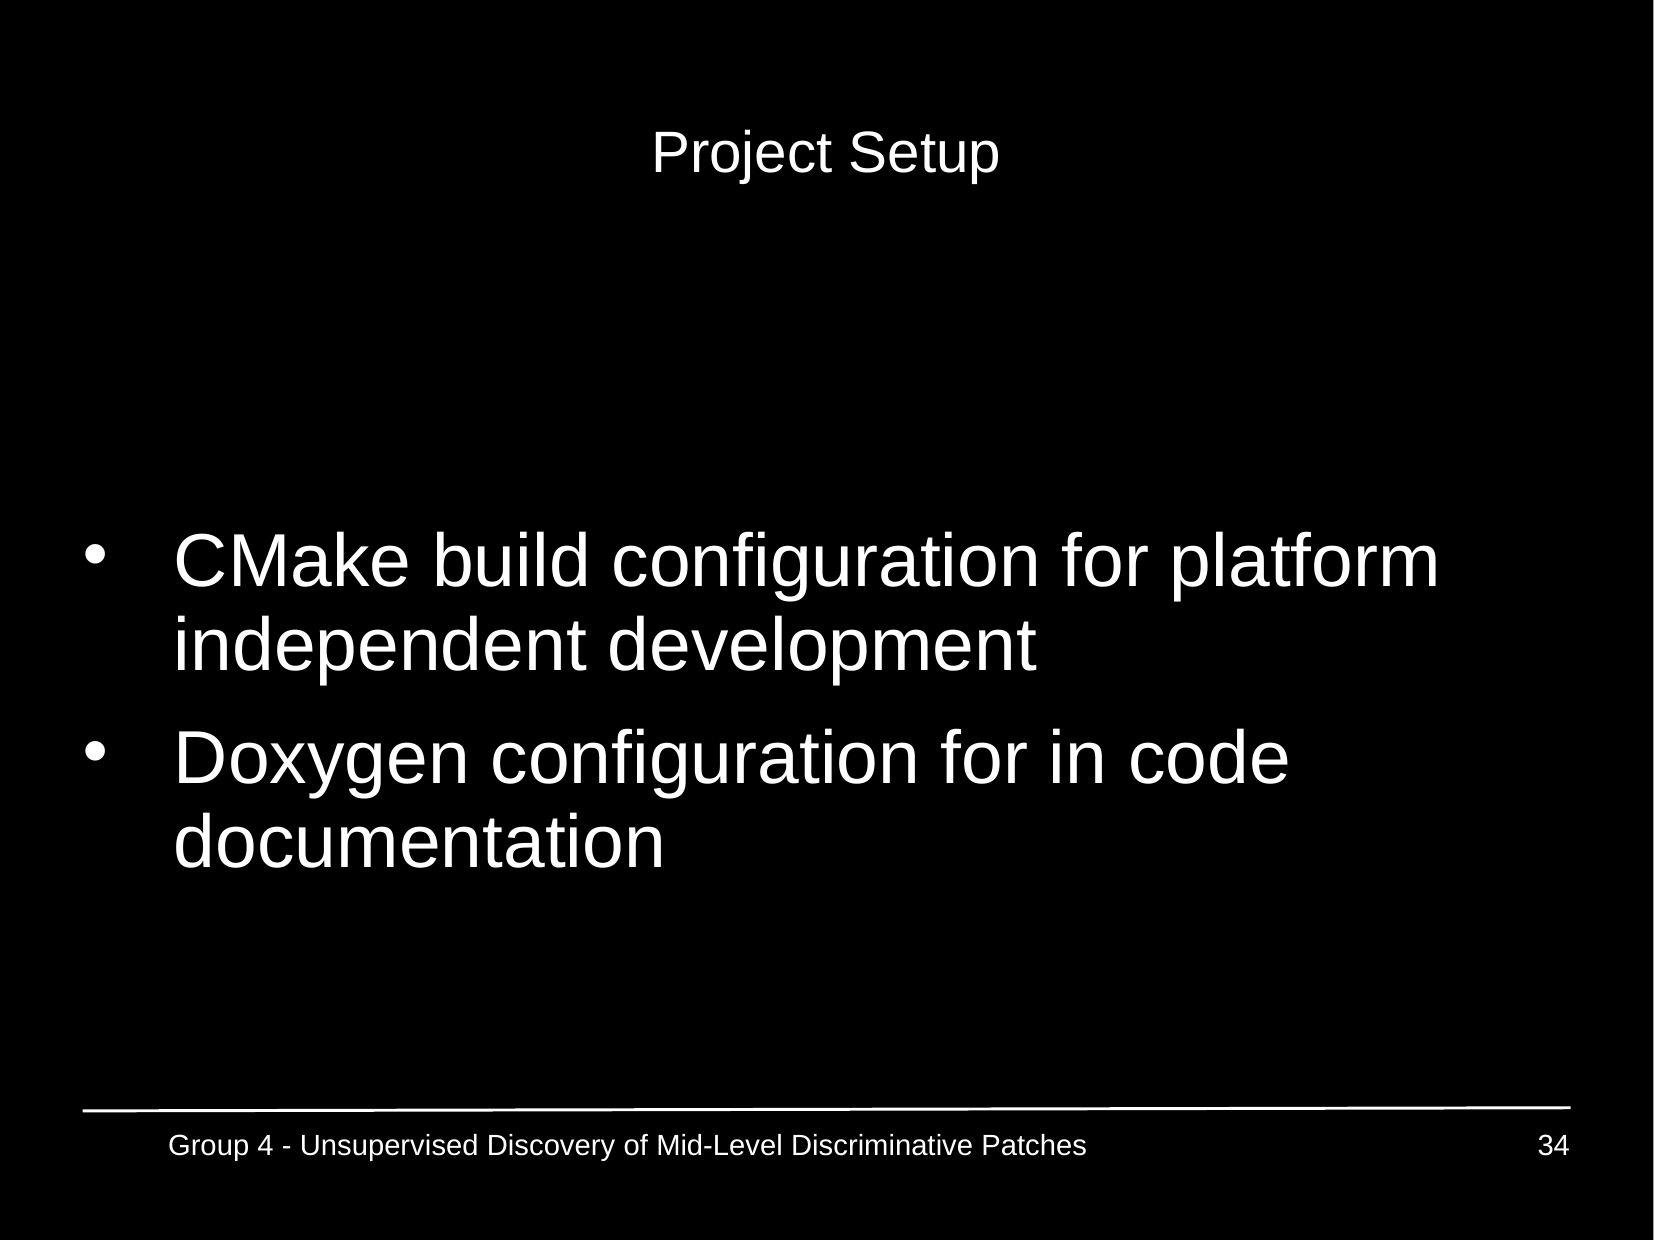

# Project Setup
CMake build configuration for platform independent development
Doxygen configuration for in code documentation
34